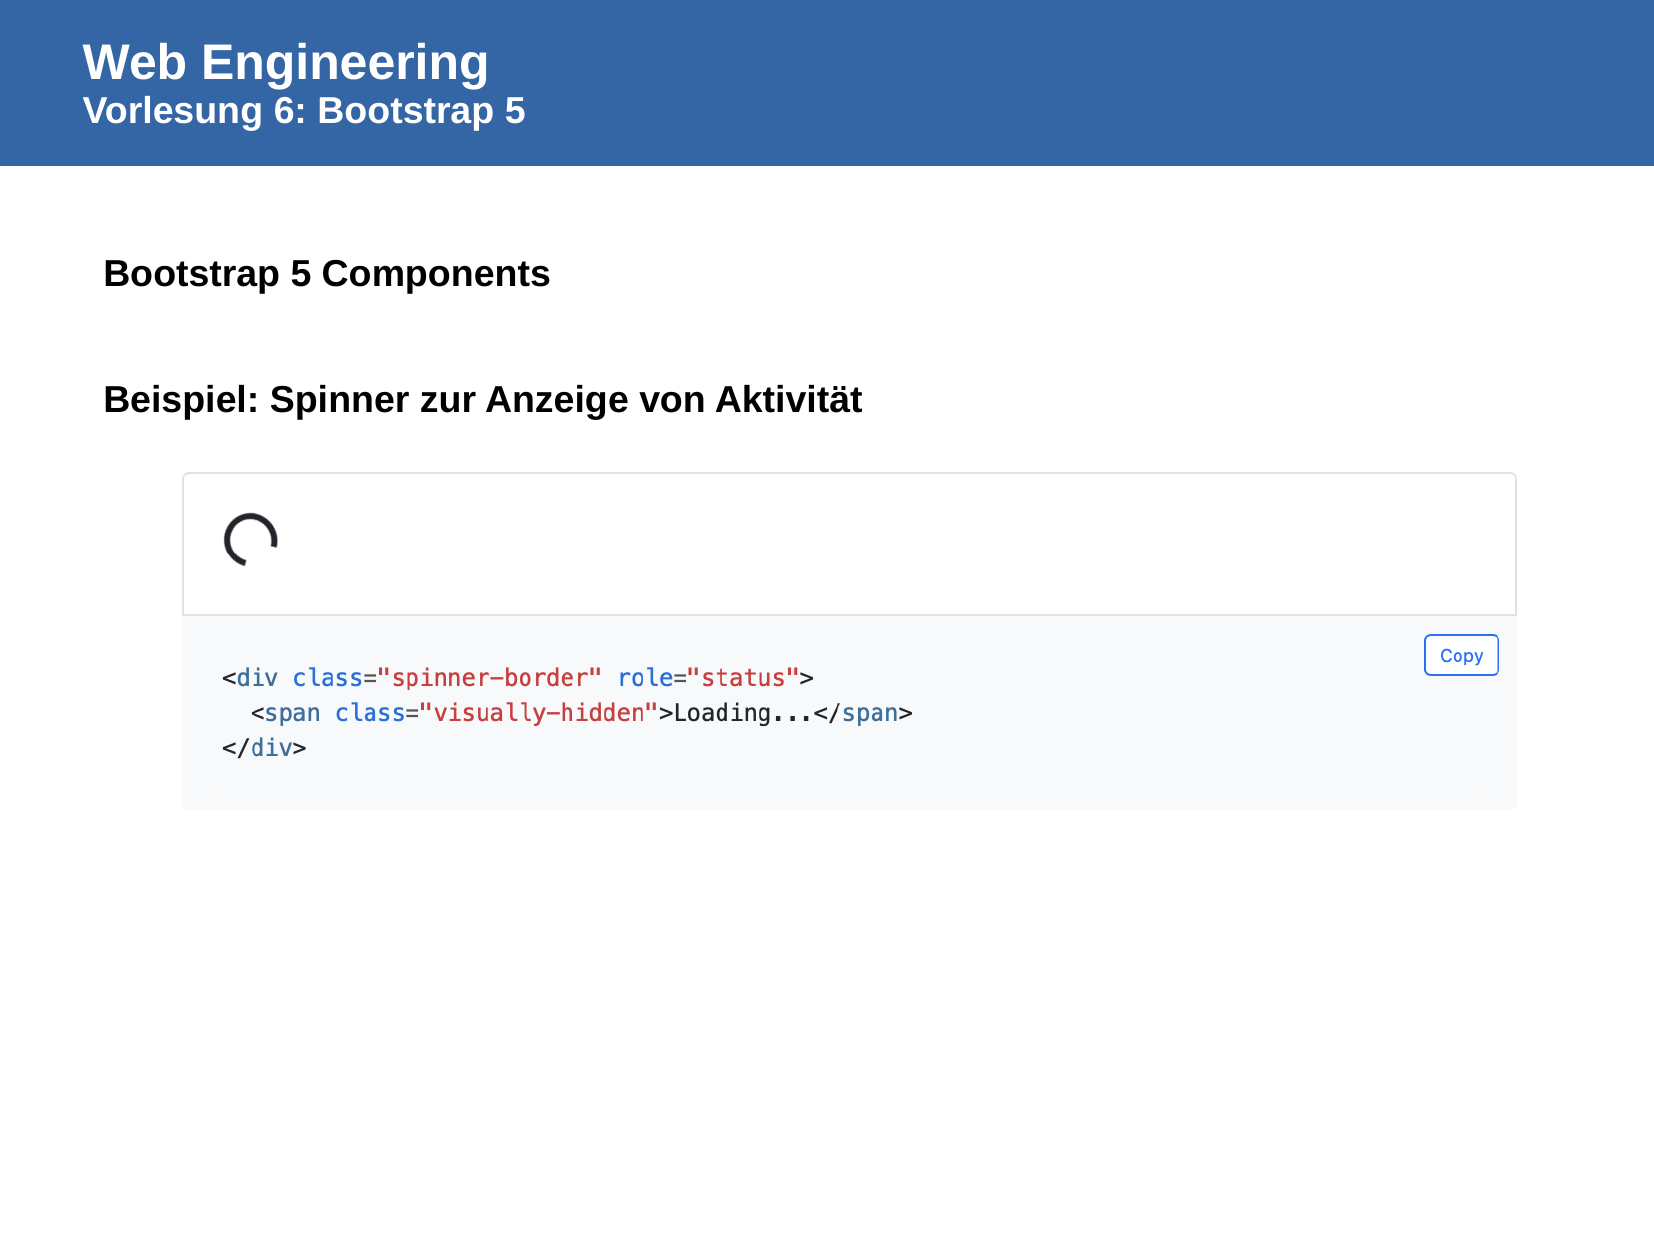

# Web Engineering Vorlesung 6: Bootstrap 5
Bootstrap 5 Components
Beispiel: Spinner zur Anzeige von Aktivität